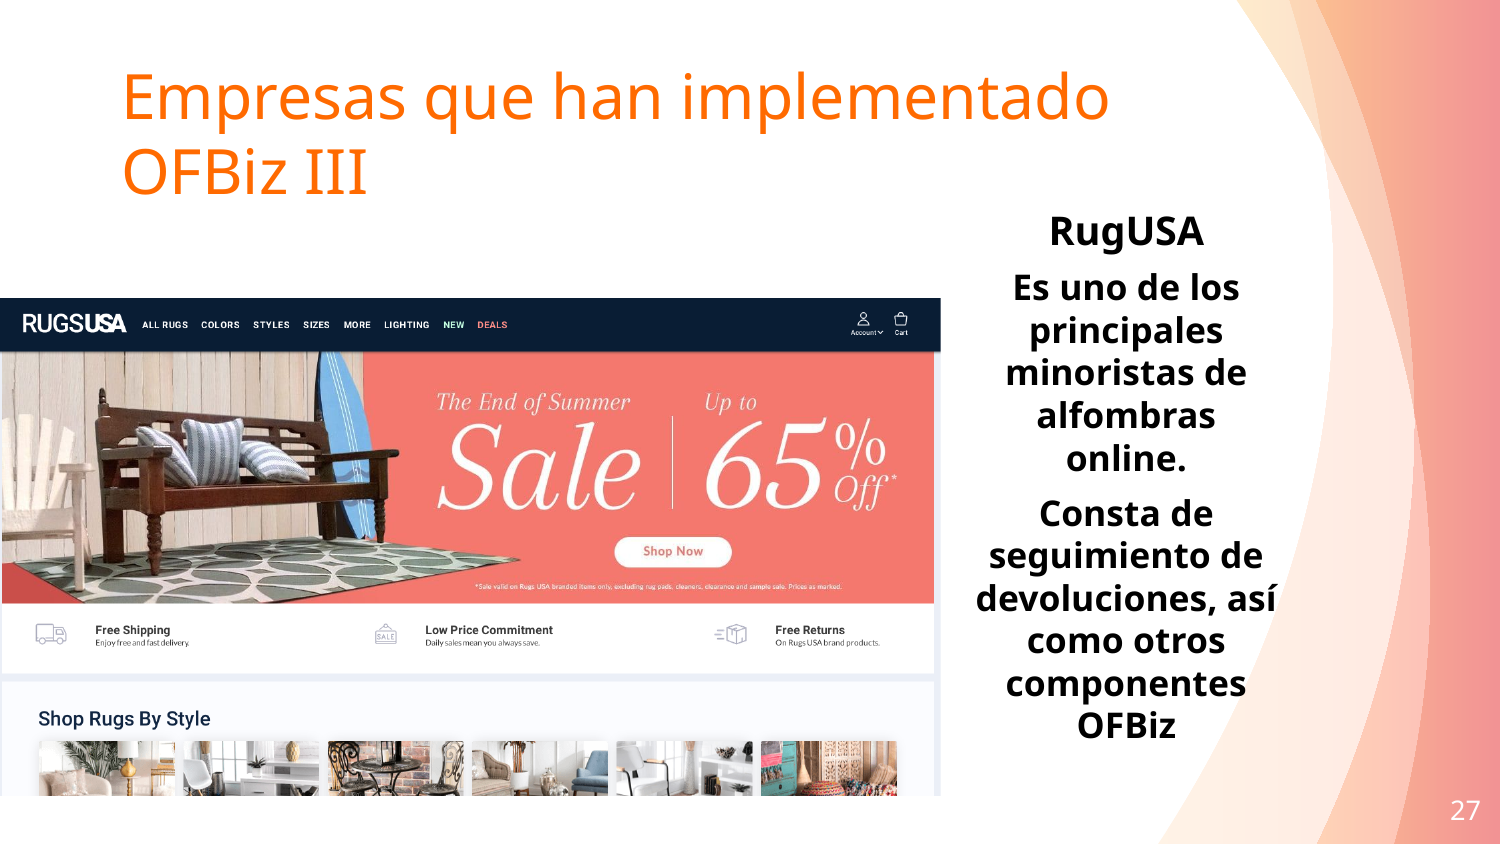

# Empresas que han implementado OFBiz III
RugUSA
Es uno de los principales minoristas de alfombras online.
Consta de seguimiento de devoluciones, así como otros componentes OFBiz